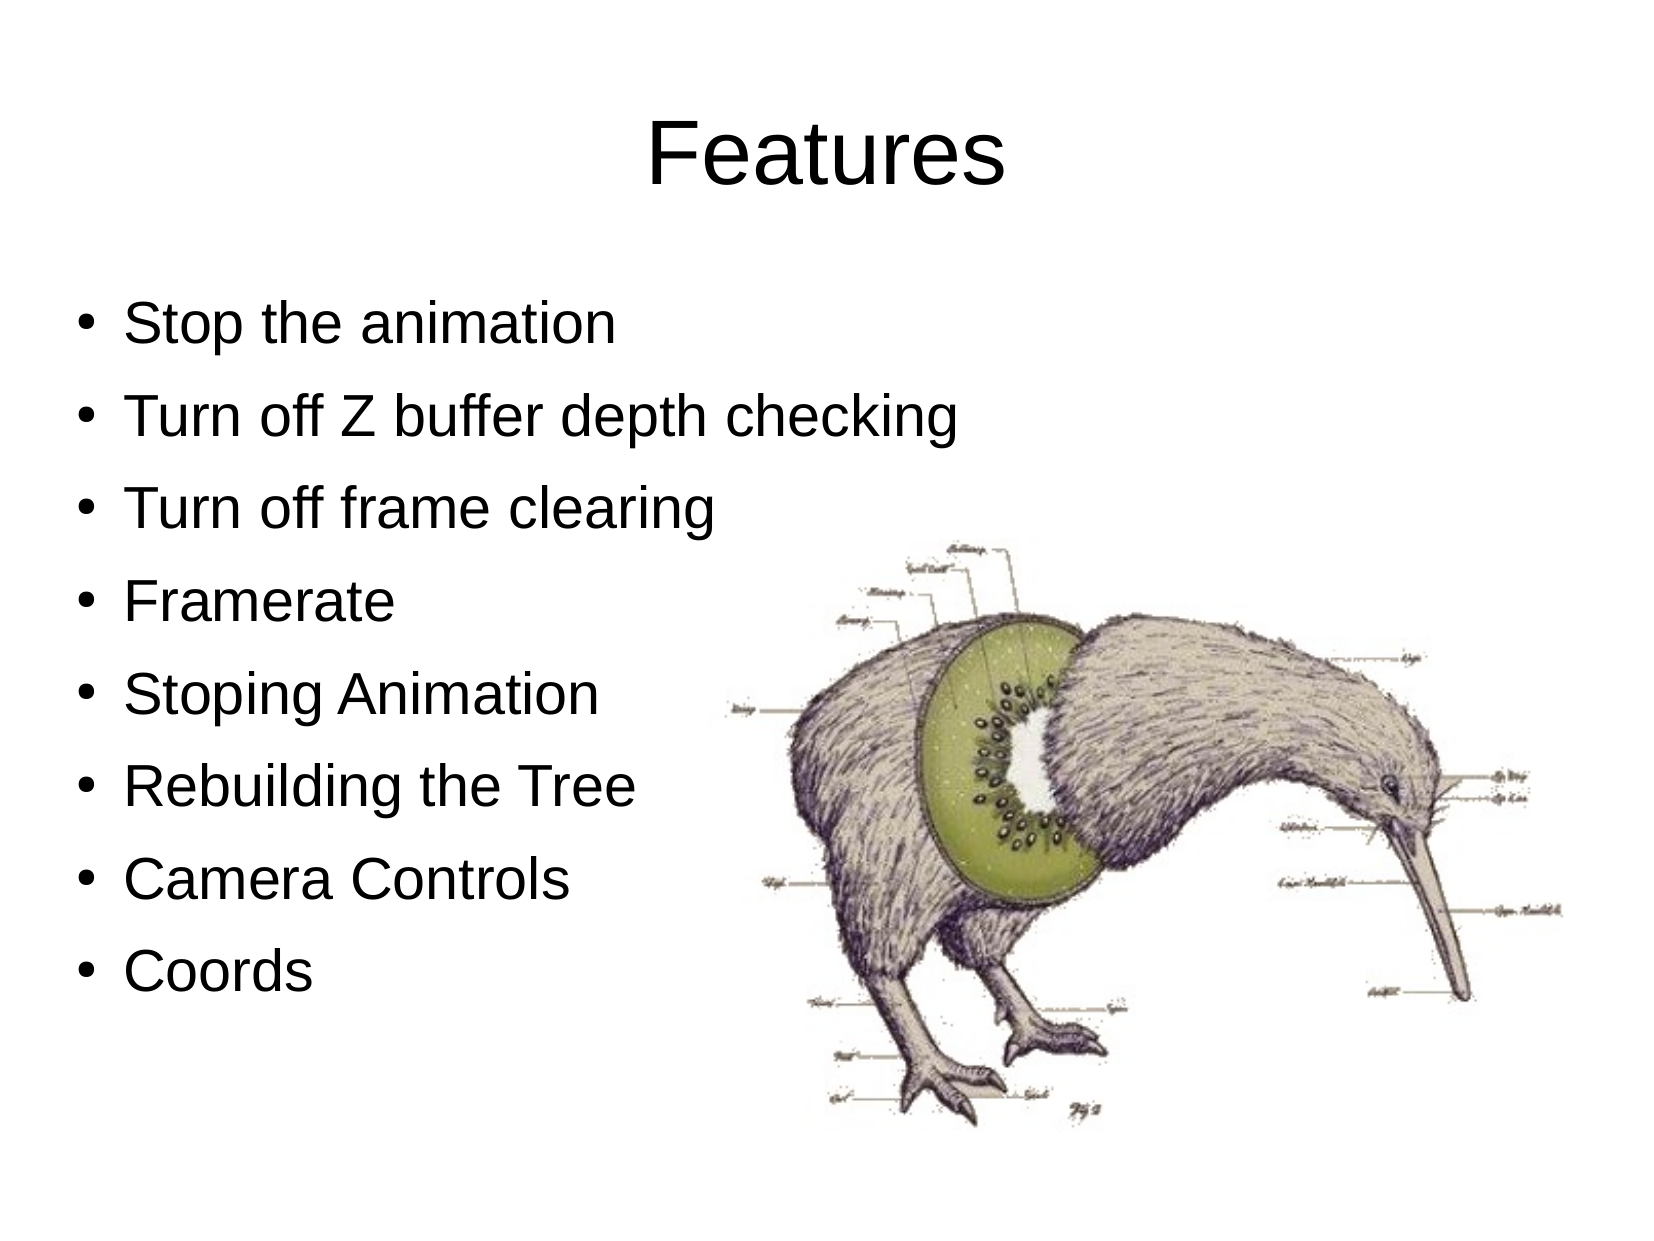

# Features
Stop the animation
Turn off Z buffer depth checking
Turn off frame clearing
Framerate
Stoping Animation
Rebuilding the Tree
Camera Controls
Coords